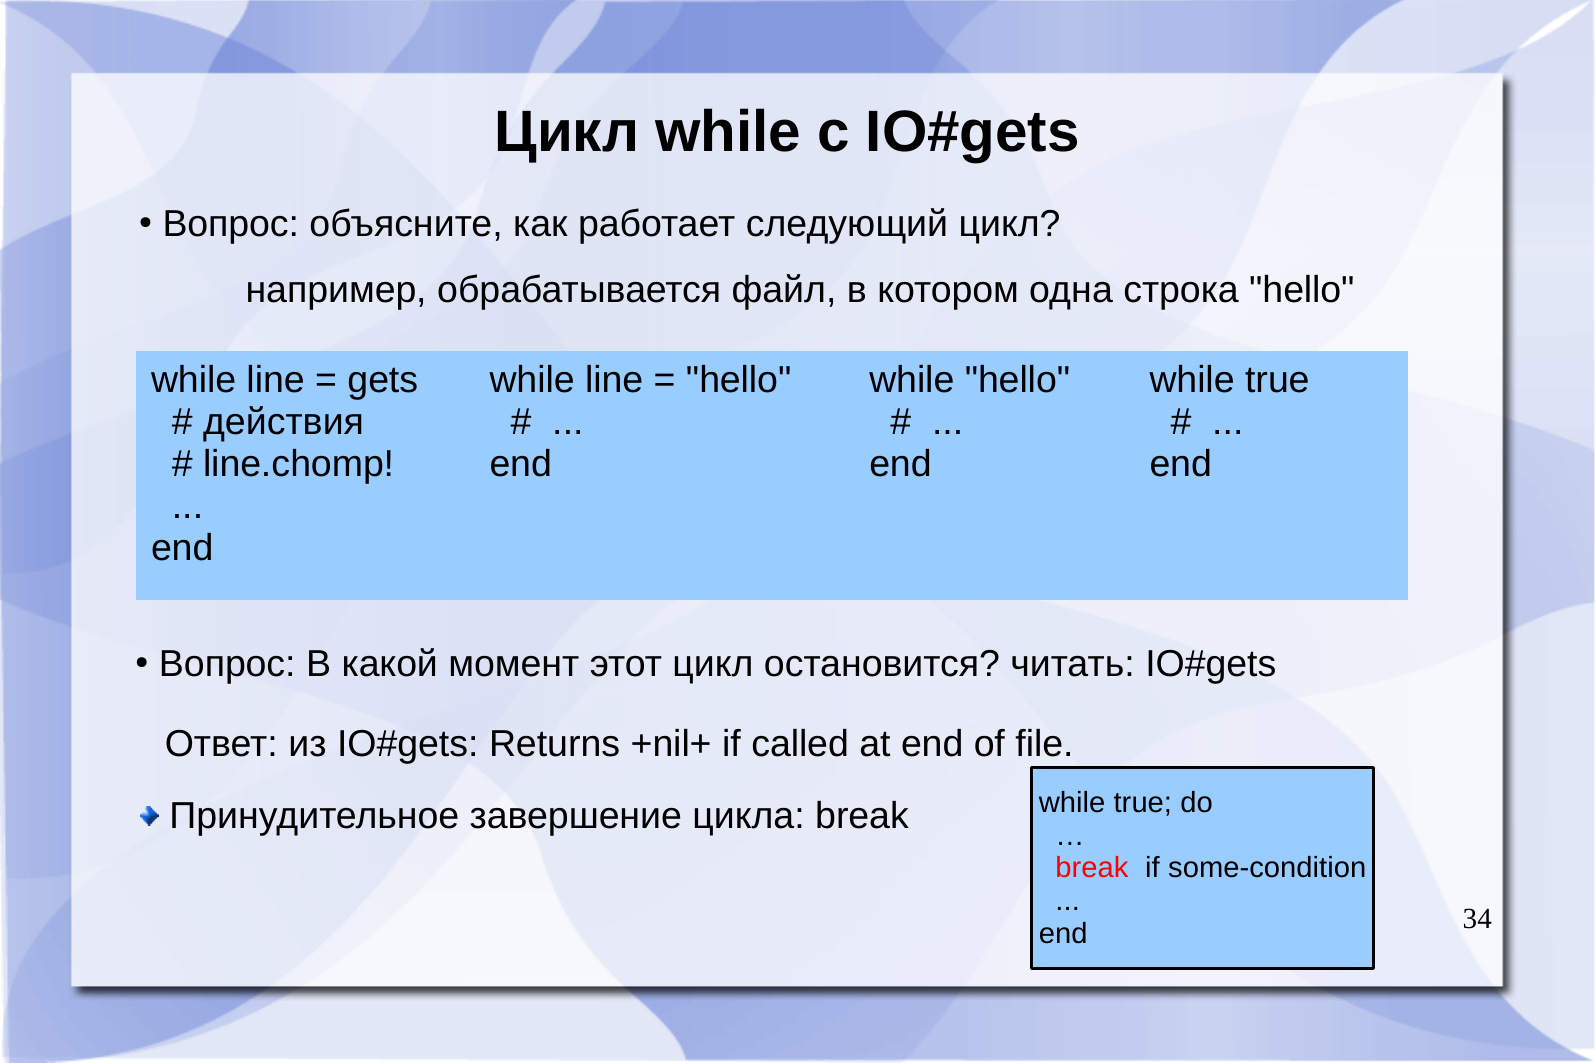

# Цикл while с IO#gets
 Вопрос: объясните, как работает следующий цикл?
например, обрабатывается файл, в котором одна строка "hello"
while "hello"
 # ...
end
while true
 # ...
end
| while line = gets # действия # line.chomp! ... end | while line = "hello" # ... end | | |
| --- | --- | --- | --- |
 Вопрос: В какой момент этот цикл остановится? читать: IO#gets
Ответ: из IO#gets: Returns +nil+ if called at end of file.
while true; do
 …
 break if some-condition
 ...
end
 Принудительное завершение цикла: break
34